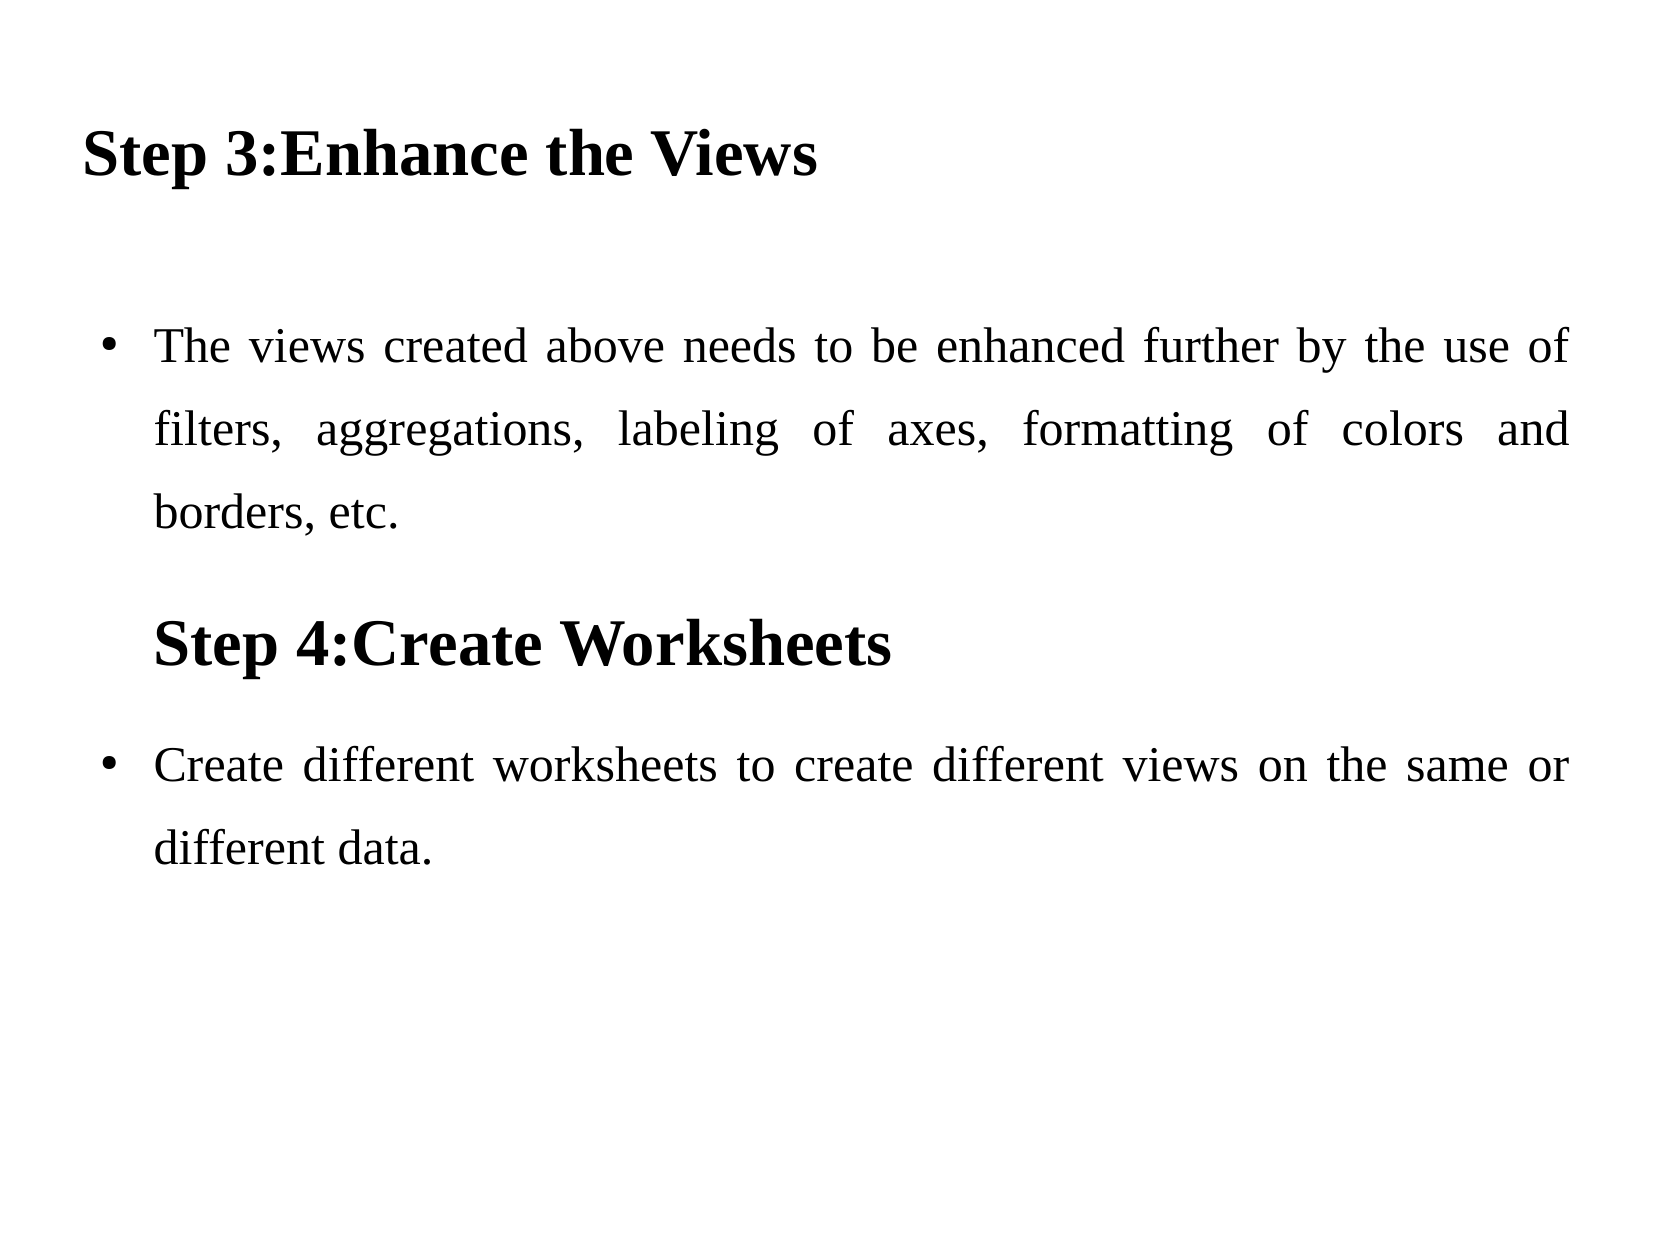

# Step 3:Enhance the Views
The views created above needs to be enhanced further by the use of filters, aggregations, labeling of axes, formatting of colors and borders, etc.
Step 4:Create Worksheets
Create different worksheets to create different views on the same or different data.